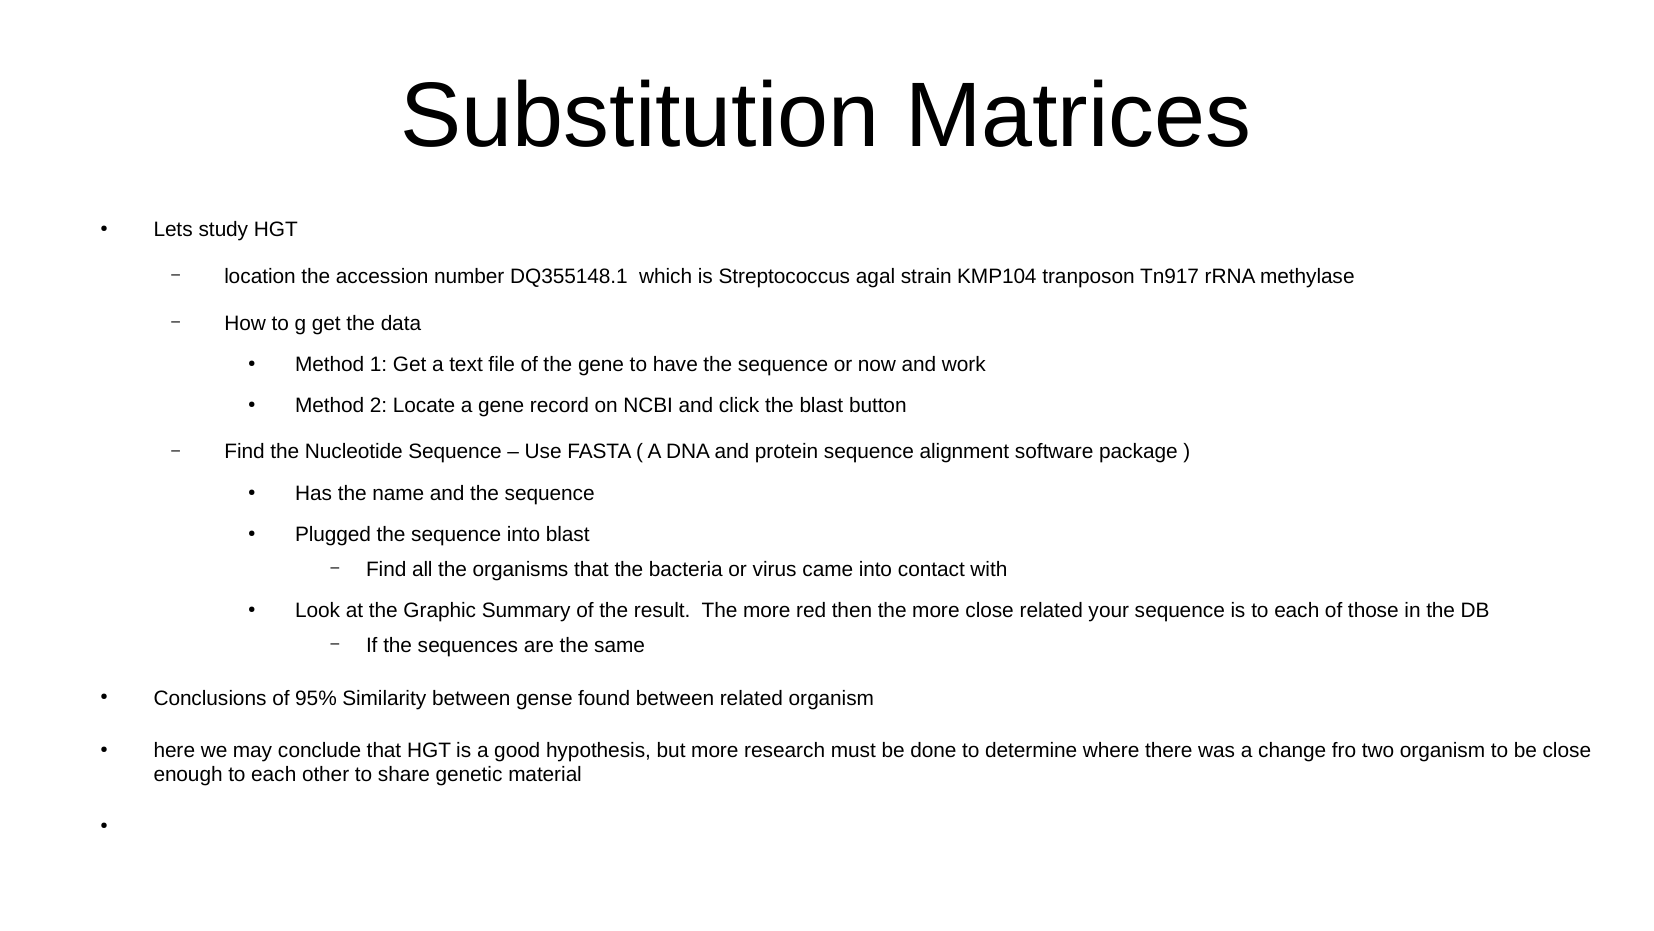

# Substitution Matrices
Lets study HGT
location the accession number DQ355148.1 which is Streptococcus agal strain KMP104 tranposon Tn917 rRNA methylase
How to g get the data
Method 1: Get a text file of the gene to have the sequence or now and work
Method 2: Locate a gene record on NCBI and click the blast button
Find the Nucleotide Sequence – Use FASTA ( A DNA and protein sequence alignment software package )
Has the name and the sequence
Plugged the sequence into blast
Find all the organisms that the bacteria or virus came into contact with
Look at the Graphic Summary of the result. The more red then the more close related your sequence is to each of those in the DB
If the sequences are the same
Conclusions of 95% Similarity between gense found between related organism
here we may conclude that HGT is a good hypothesis, but more research must be done to determine where there was a change fro two organism to be close enough to each other to share genetic material